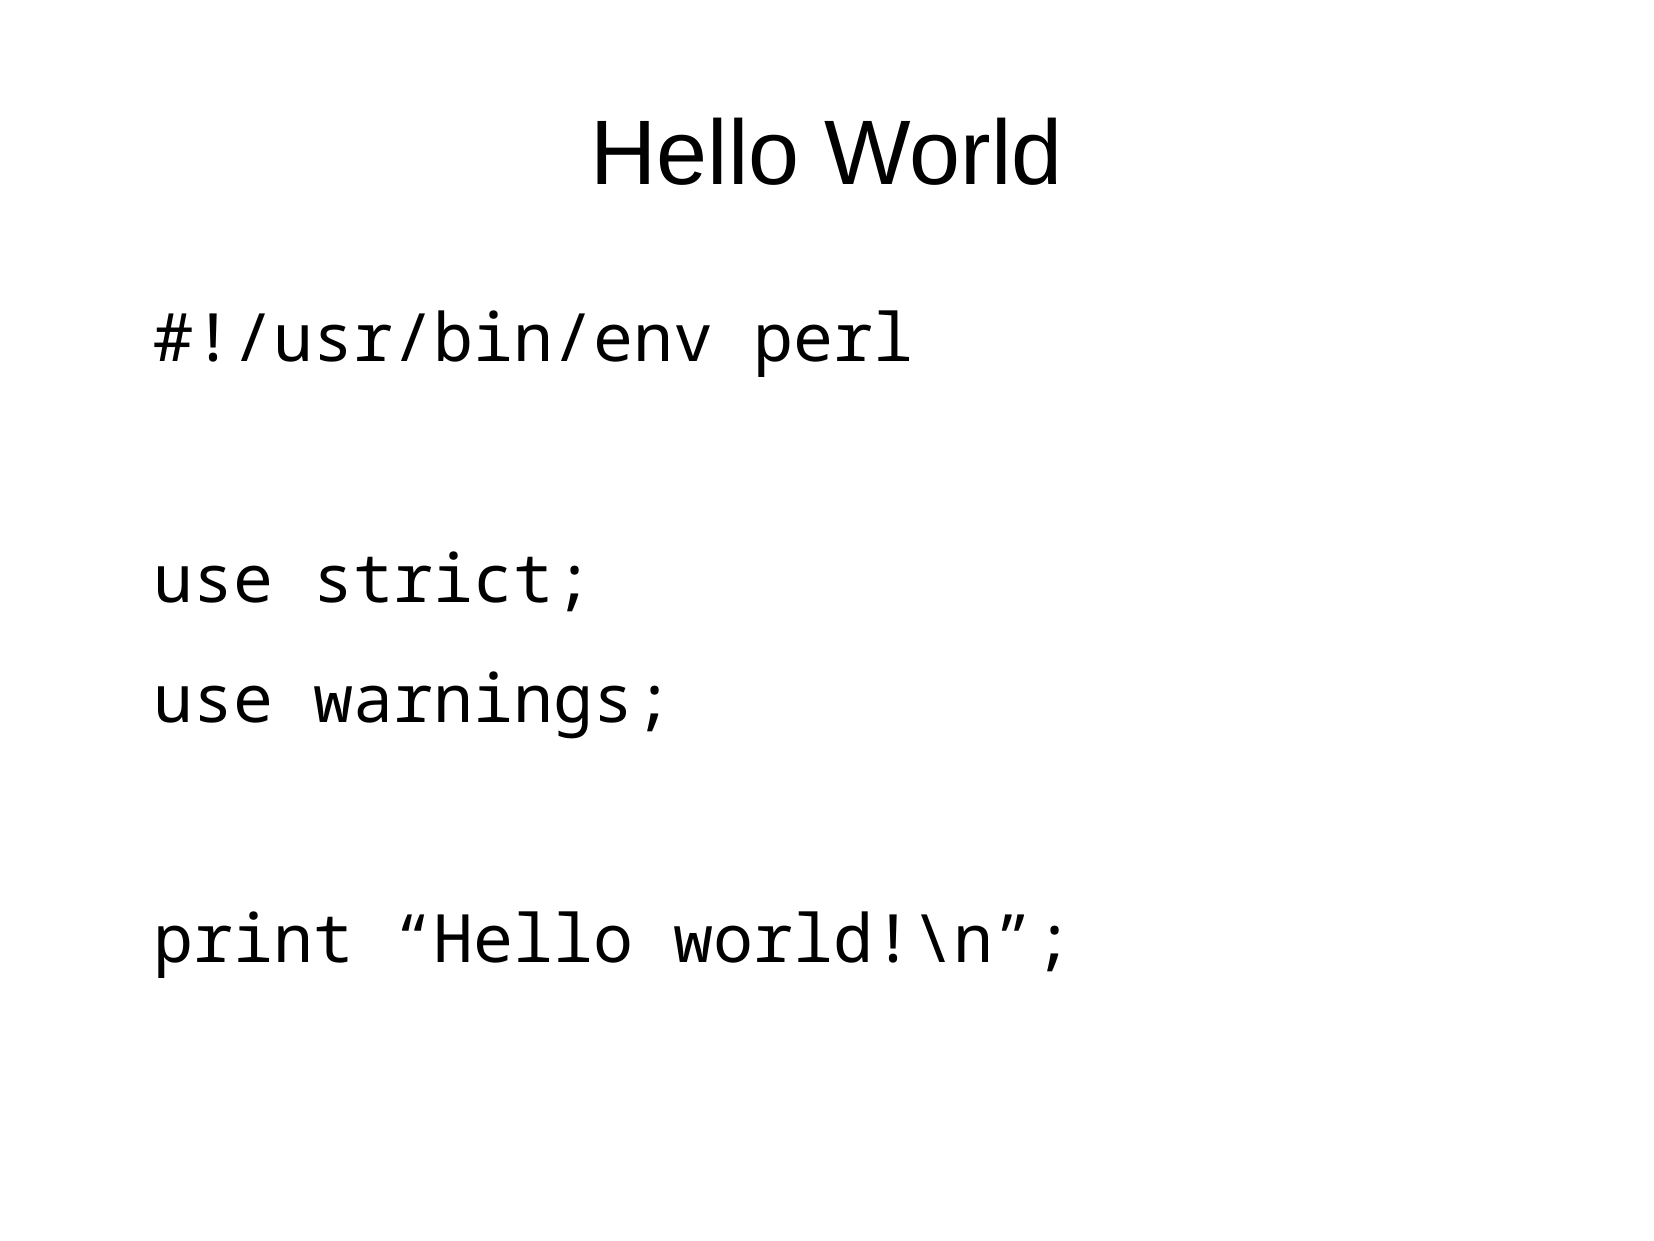

# Hello World
#!/usr/bin/env perl
use strict;
use warnings;
print “Hello world!\n”;